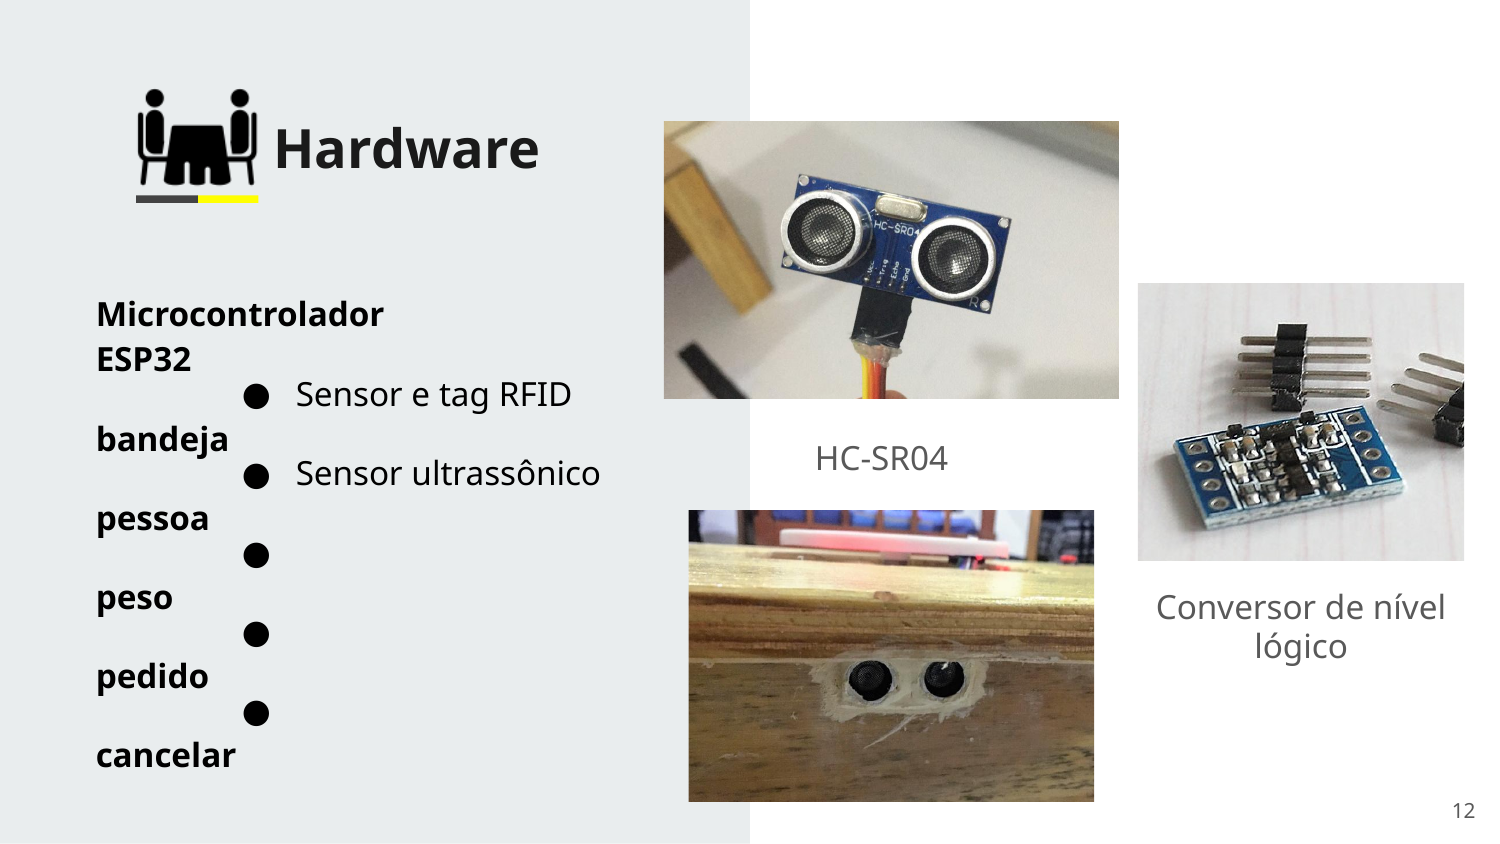

Hardware
Microcontrolador ESP32
bandeja
pessoa
peso
pedido
cancelar
# Sensor e tag RFID
Sensor ultrassônico
HC-SR04
Conversor de nível lógico